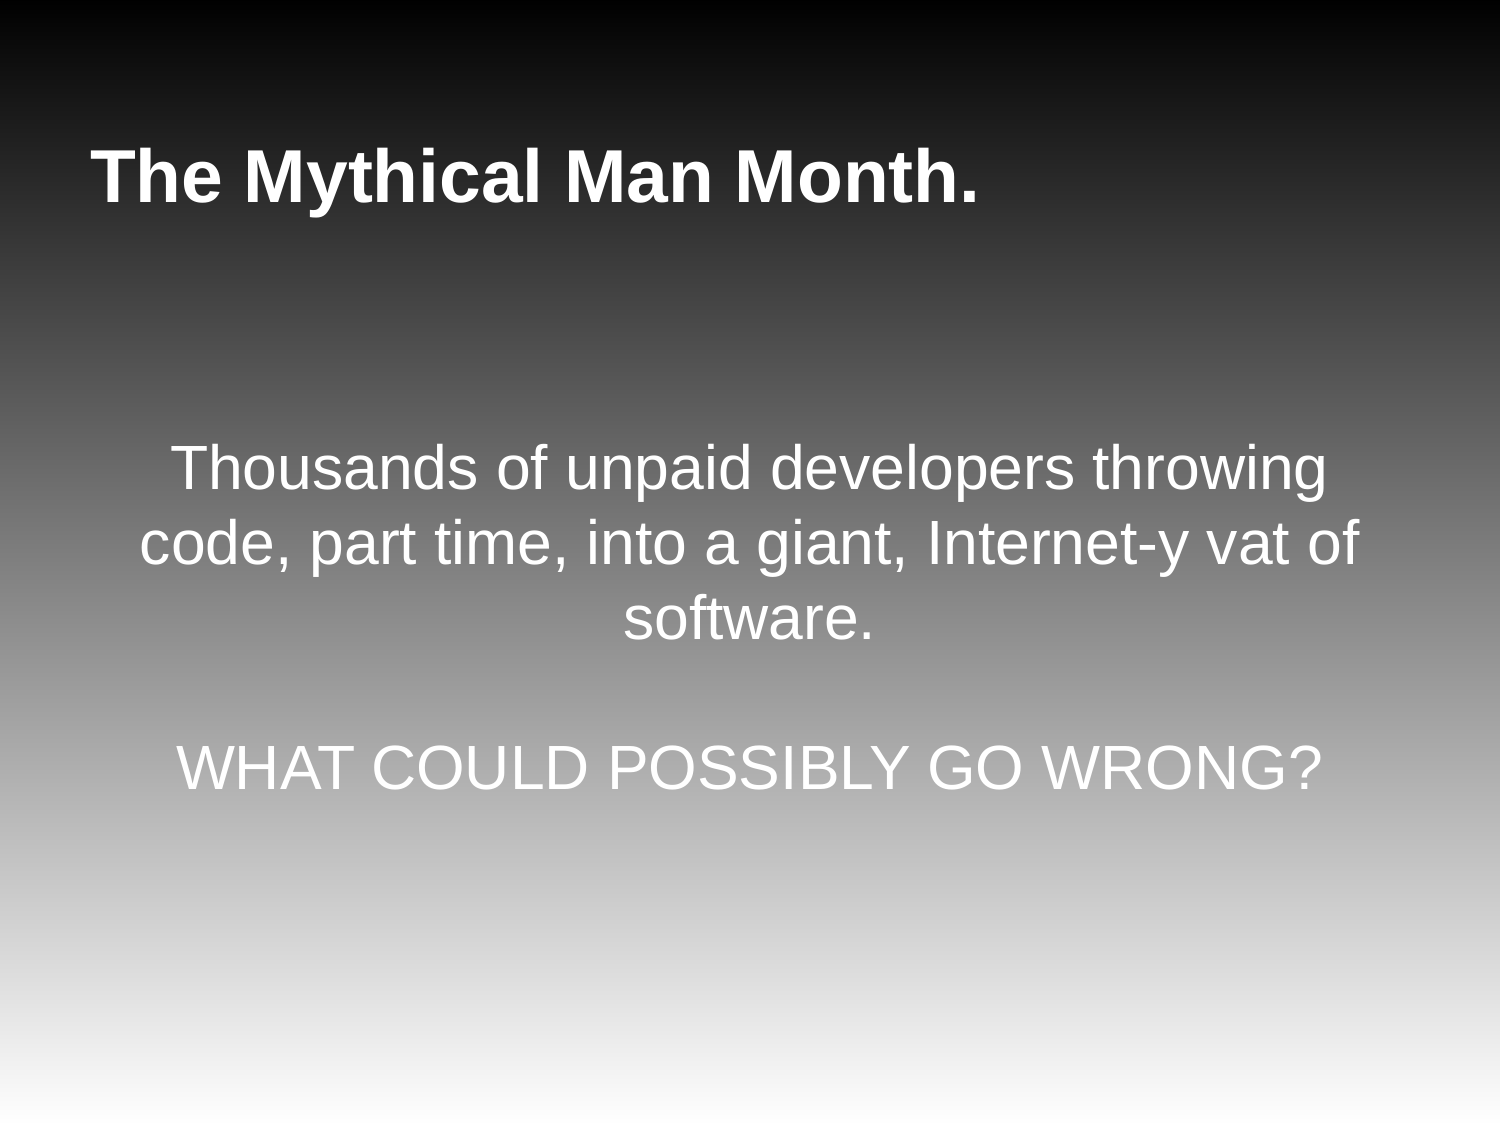

# The Mythical Man Month.
Thousands of unpaid developers throwing code, part time, into a giant, Internet-y vat of software.
WHAT COULD POSSIBLY GO WRONG?